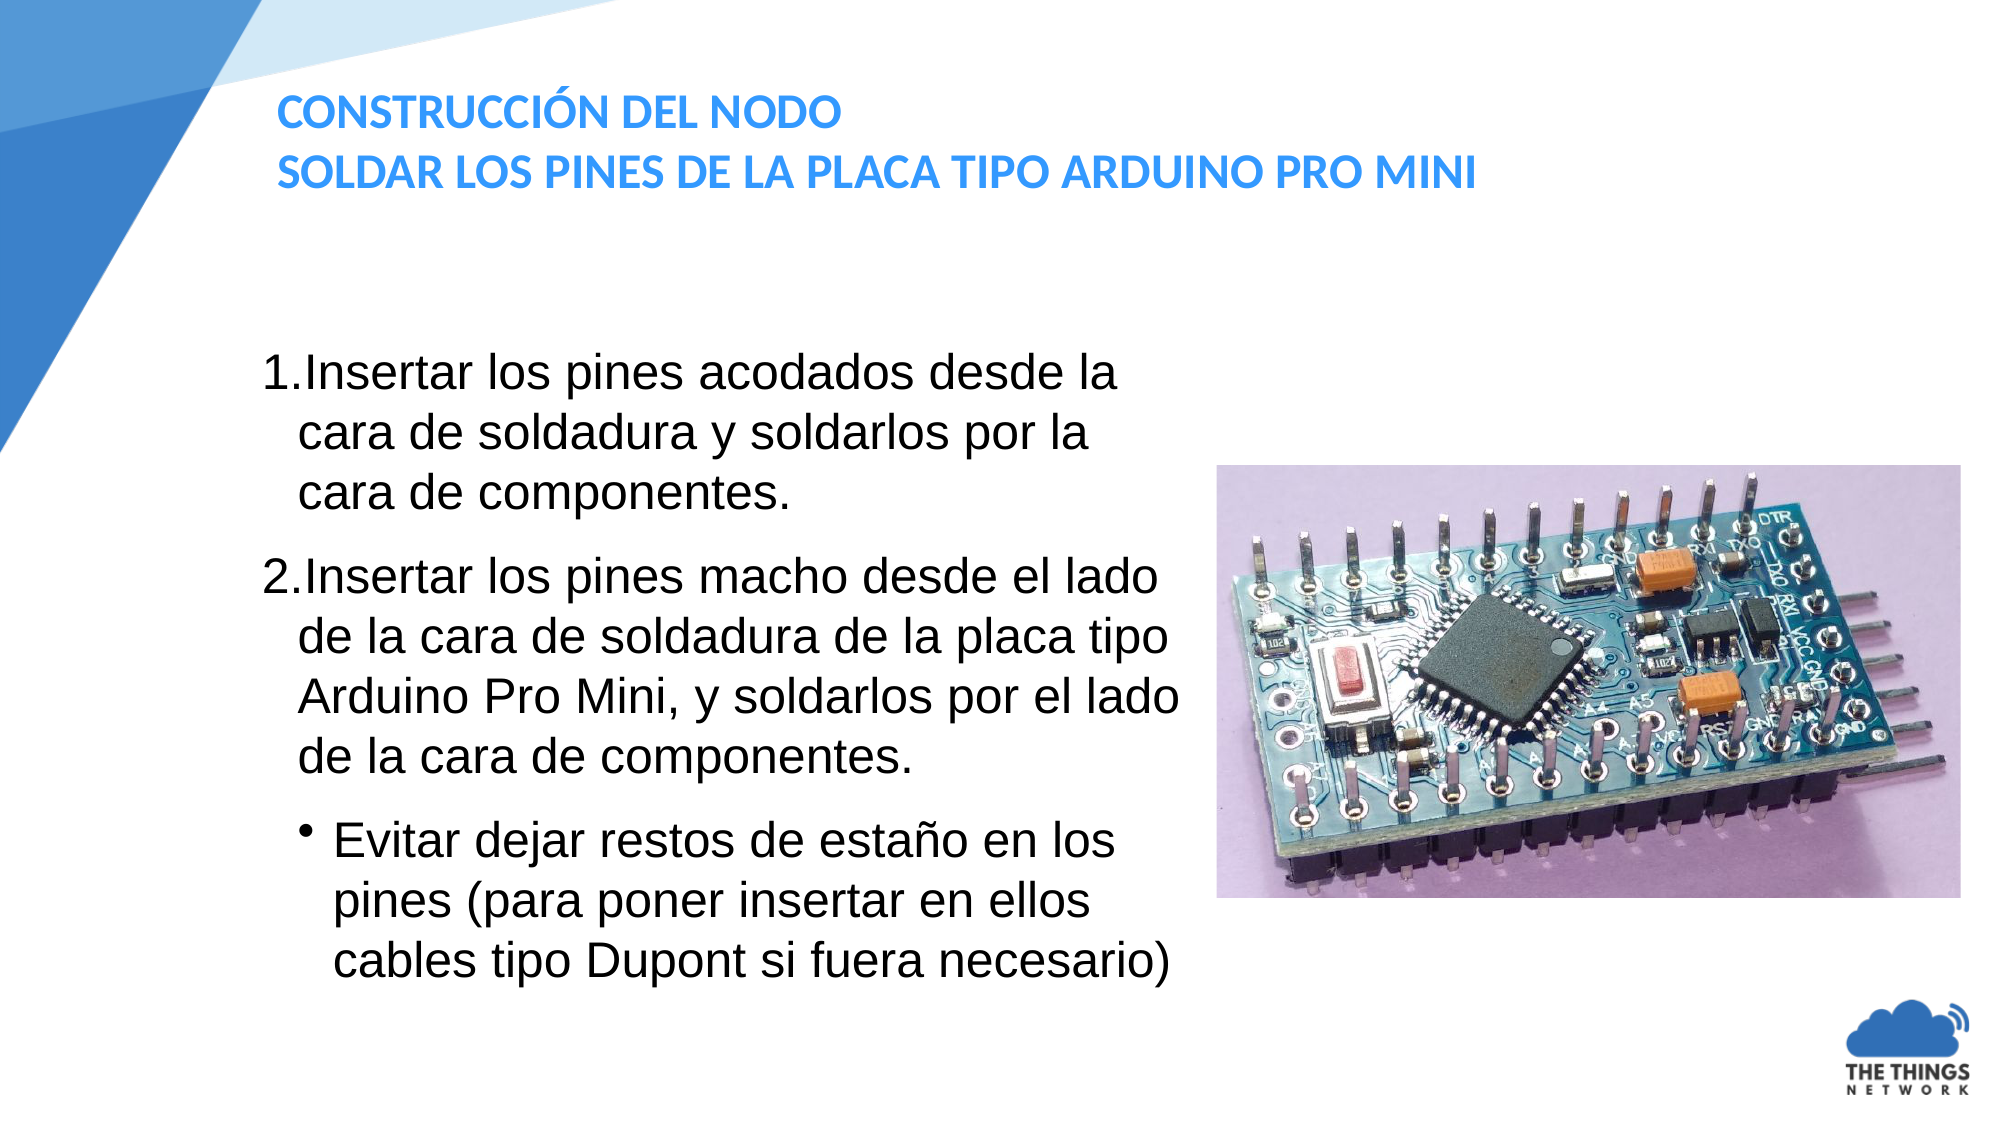

CONSTRUCCIÓN DEL NODO
SOLDAR LOS PINES DE LA PLACA TIPO ARDUINO PRO MINI
Insertar los pines acodados desde la cara de soldadura y soldarlos por la cara de componentes.
Insertar los pines macho desde el lado de la cara de soldadura de la placa tipo Arduino Pro Mini, y soldarlos por el lado de la cara de componentes.
Evitar dejar restos de estaño en los pines (para poner insertar en ellos cables tipo Dupont si fuera necesario)